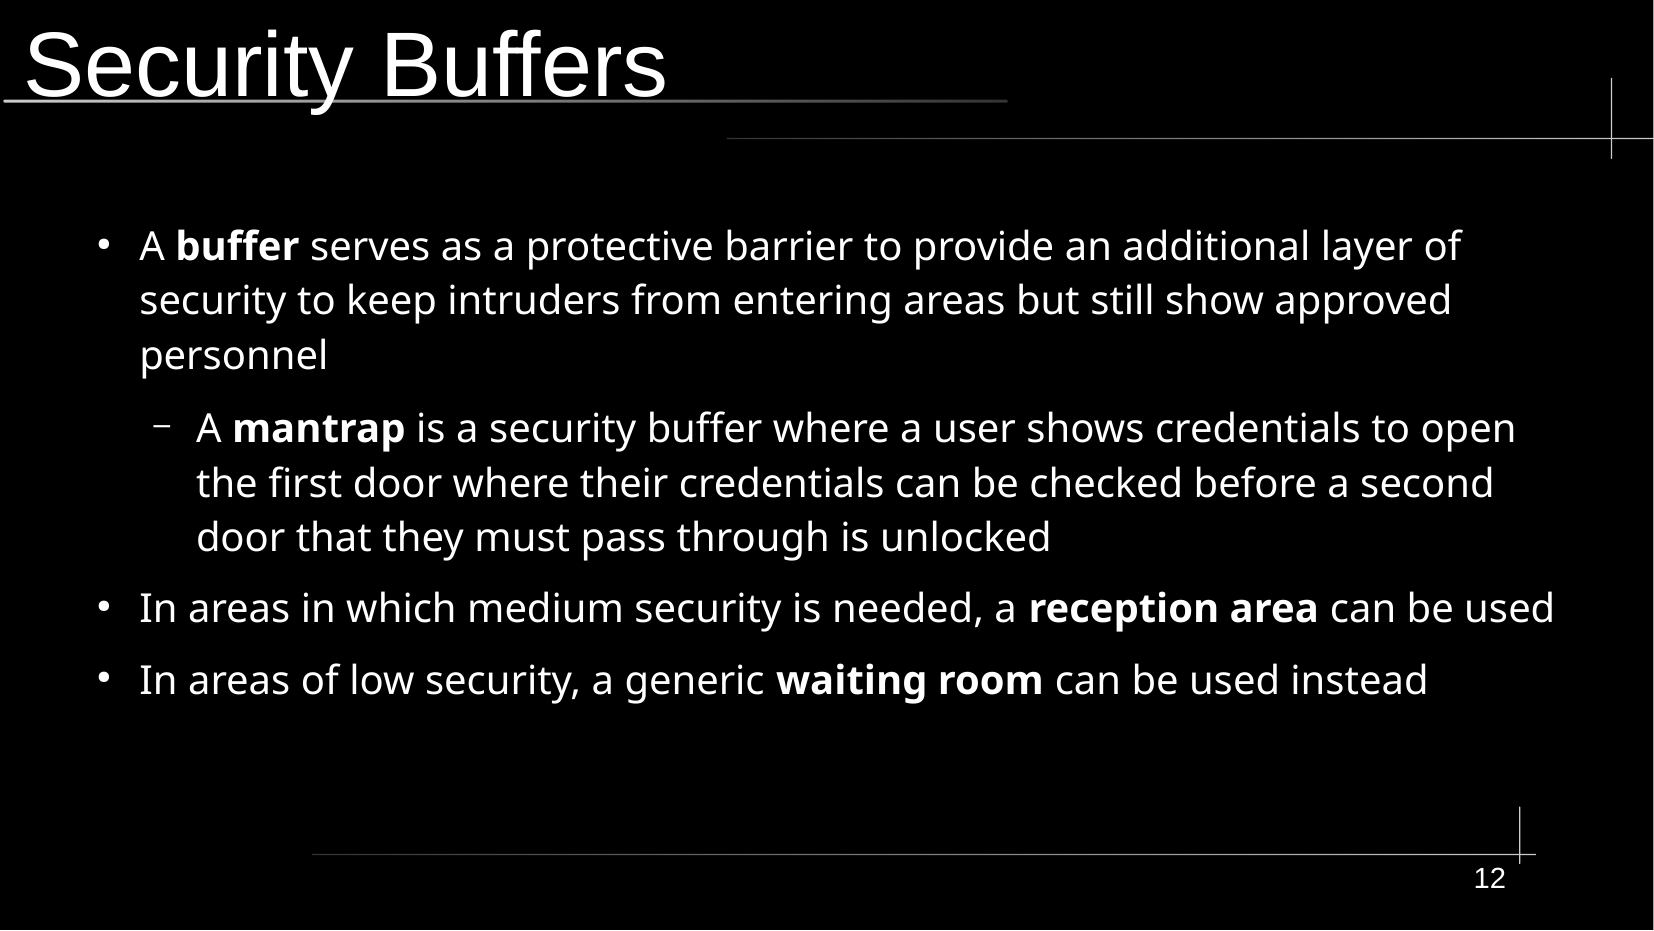

# Security Buffers
A buffer serves as a protective barrier to provide an additional layer of security to keep intruders from entering areas but still show approved personnel
A mantrap is a security buffer where a user shows credentials to open the first door where their credentials can be checked before a second door that they must pass through is unlocked
In areas in which medium security is needed, a reception area can be used
In areas of low security, a generic waiting room can be used instead
12